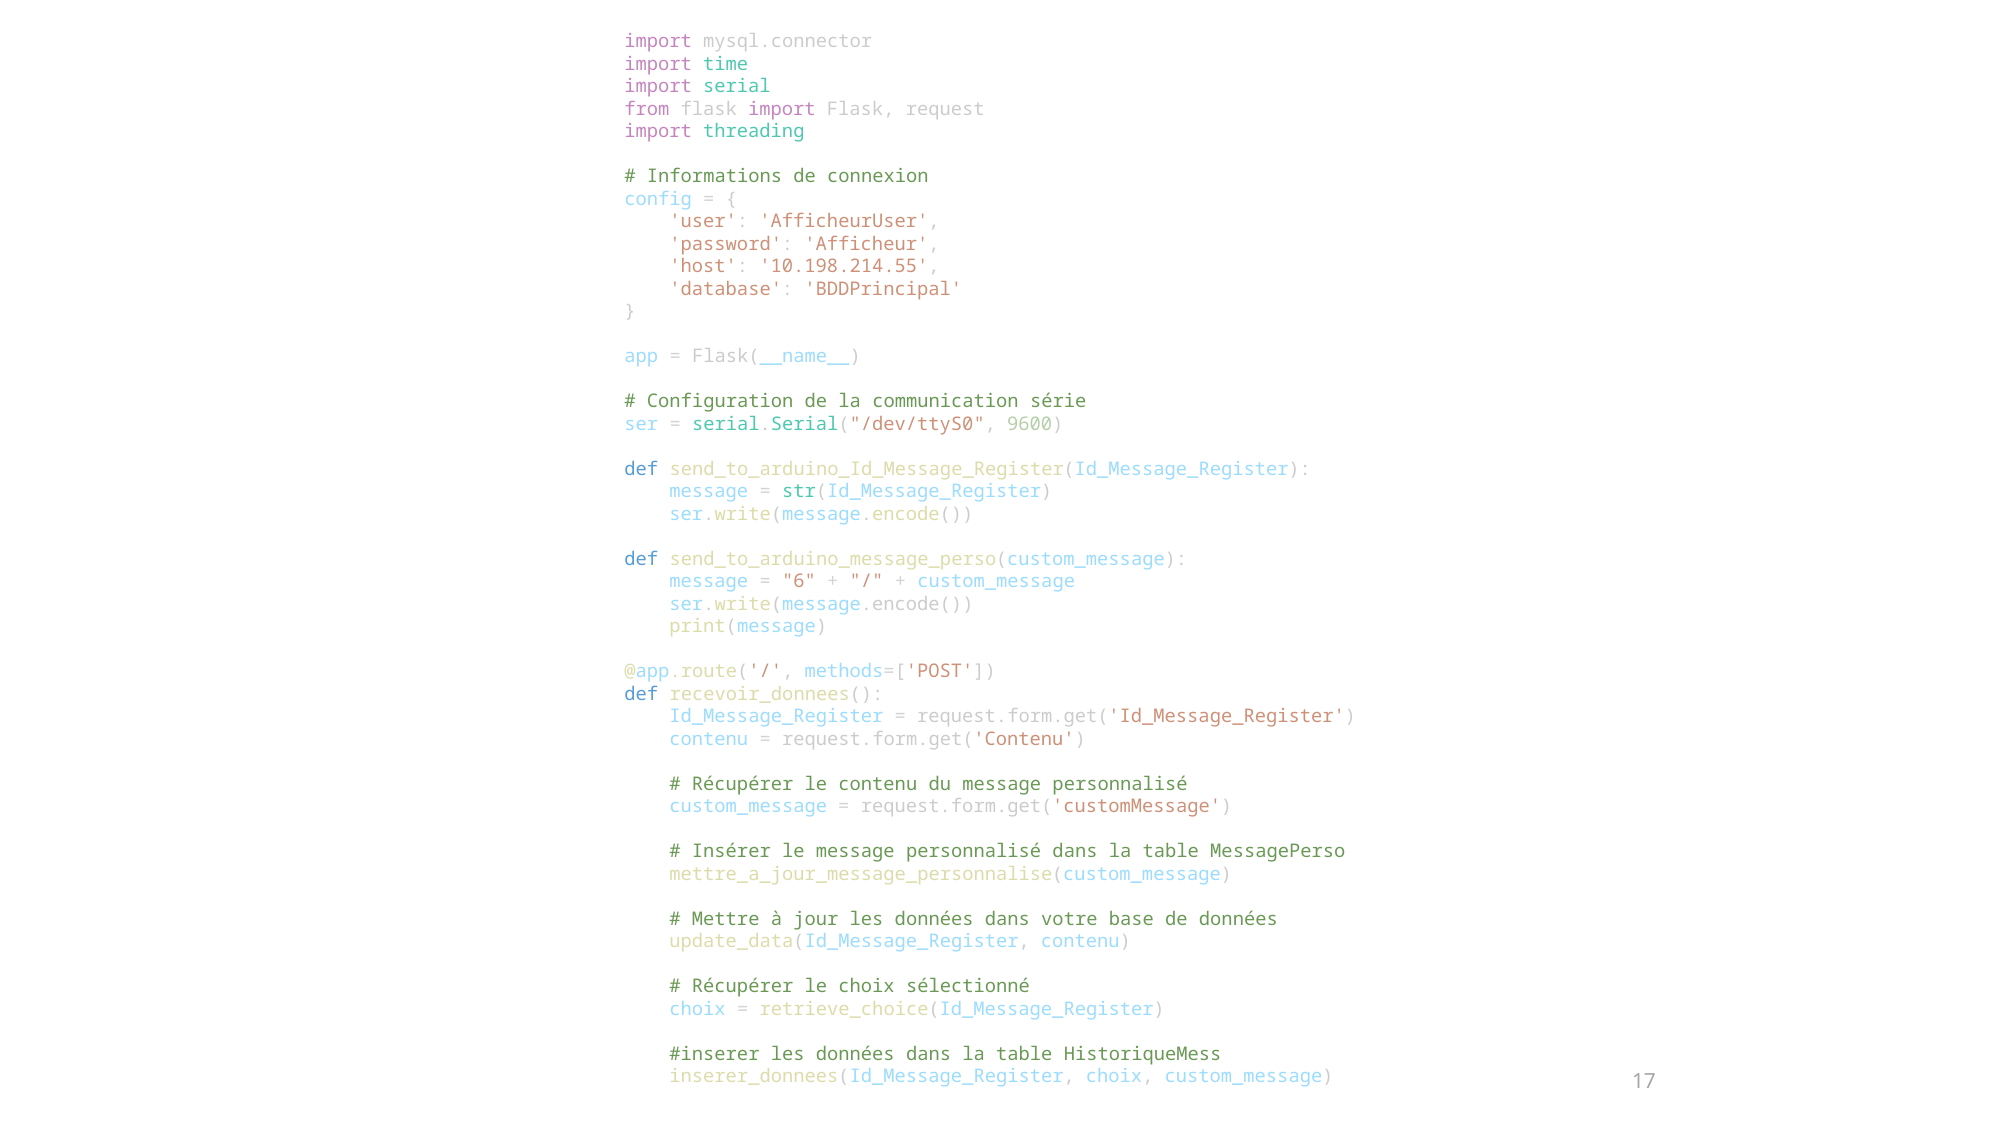

import mysql.connector
import time
import serial
from flask import Flask, request
import threading
# Informations de connexion
config = {
    'user': 'AfficheurUser',
    'password': 'Afficheur',
    'host': '10.198.214.55',
    'database': 'BDDPrincipal'
}
app = Flask(__name__)
# Configuration de la communication série
ser = serial.Serial("/dev/ttyS0", 9600)
def send_to_arduino_Id_Message_Register(Id_Message_Register):
    message = str(Id_Message_Register)
    ser.write(message.encode())
def send_to_arduino_message_perso(custom_message):
    message = "6" + "/" + custom_message
    ser.write(message.encode())
    print(message)
@app.route('/', methods=['POST'])
def recevoir_donnees():
    Id_Message_Register = request.form.get('Id_Message_Register')
    contenu = request.form.get('Contenu')
    # Récupérer le contenu du message personnalisé
    custom_message = request.form.get('customMessage')
    # Insérer le message personnalisé dans la table MessagePerso
    mettre_a_jour_message_personnalise(custom_message)
    # Mettre à jour les données dans votre base de données
    update_data(Id_Message_Register, contenu)
    # Récupérer le choix sélectionné
    choix = retrieve_choice(Id_Message_Register)
    #inserer les données dans la table HistoriqueMess
    inserer_donnees(Id_Message_Register, choix, custom_message)